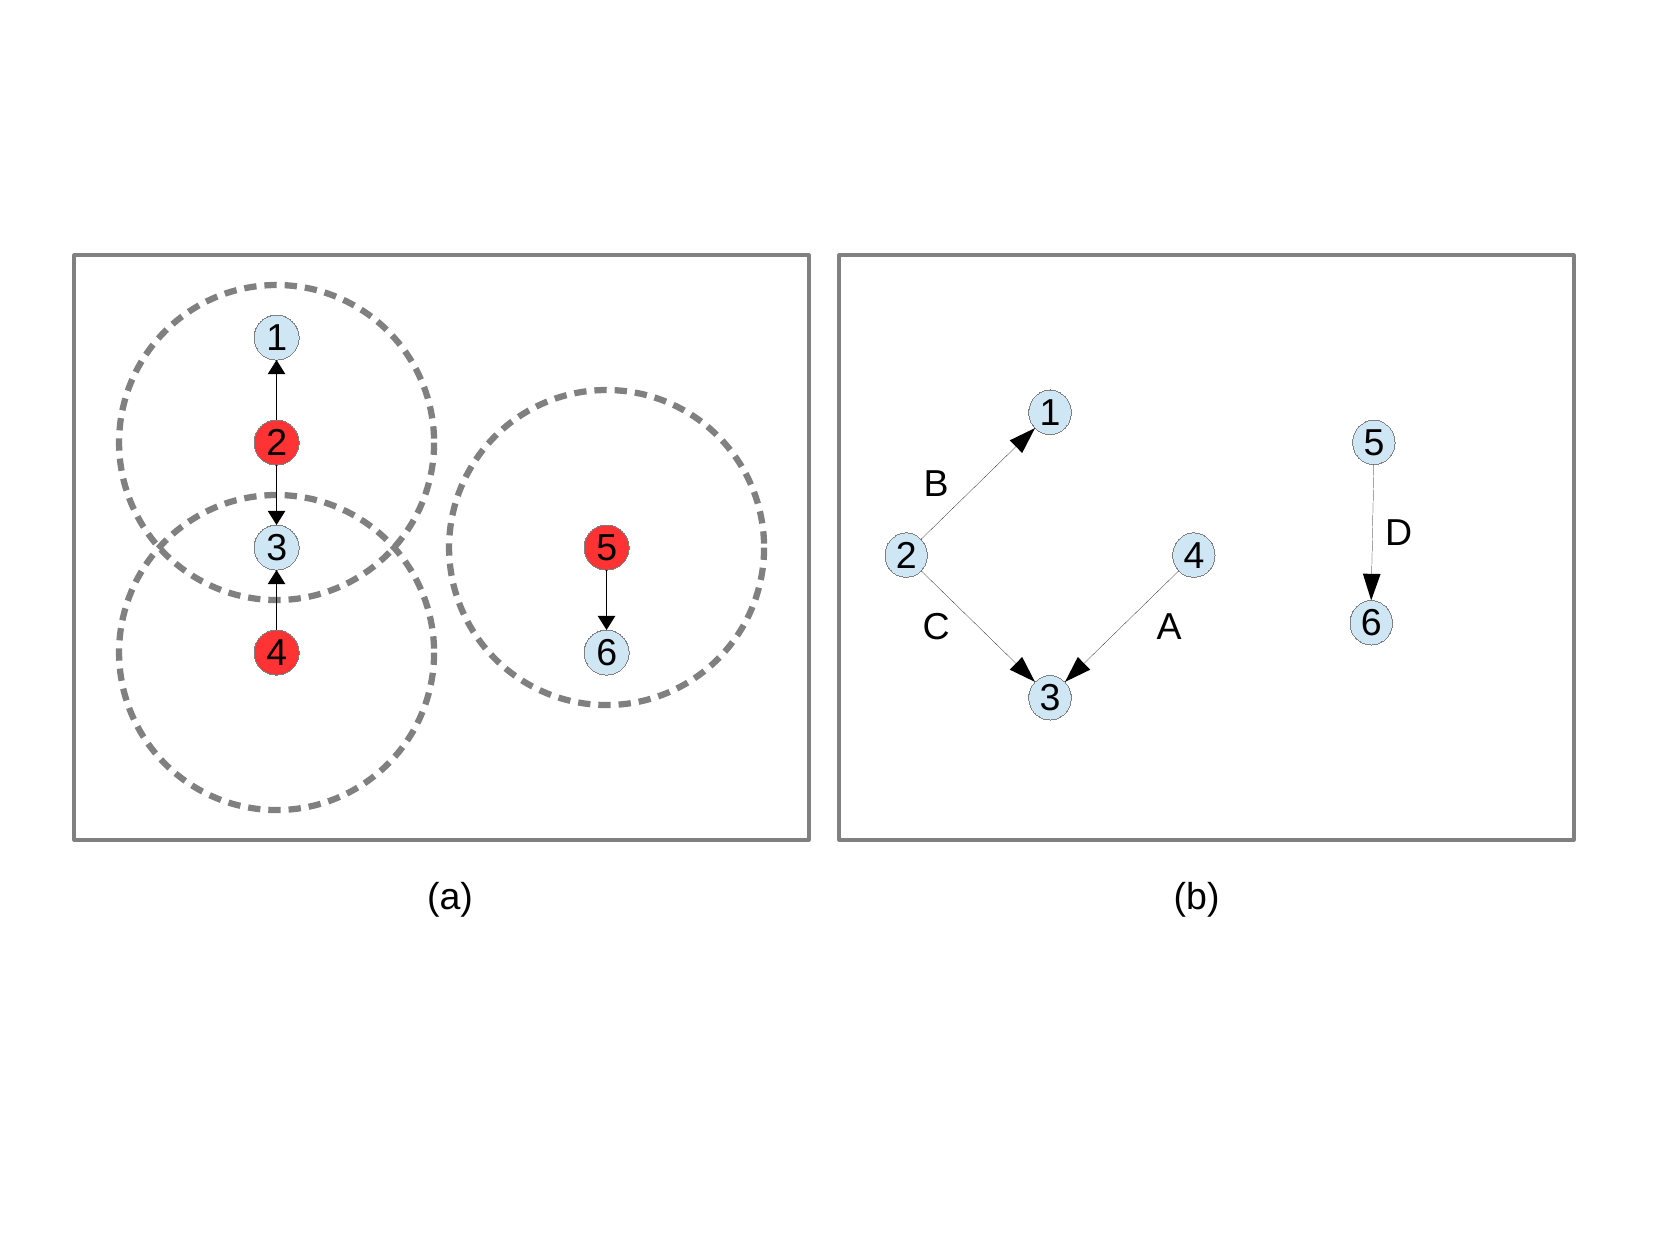

1
1
2
5
3
5
2
4
6
4
6
3
(a) (b)